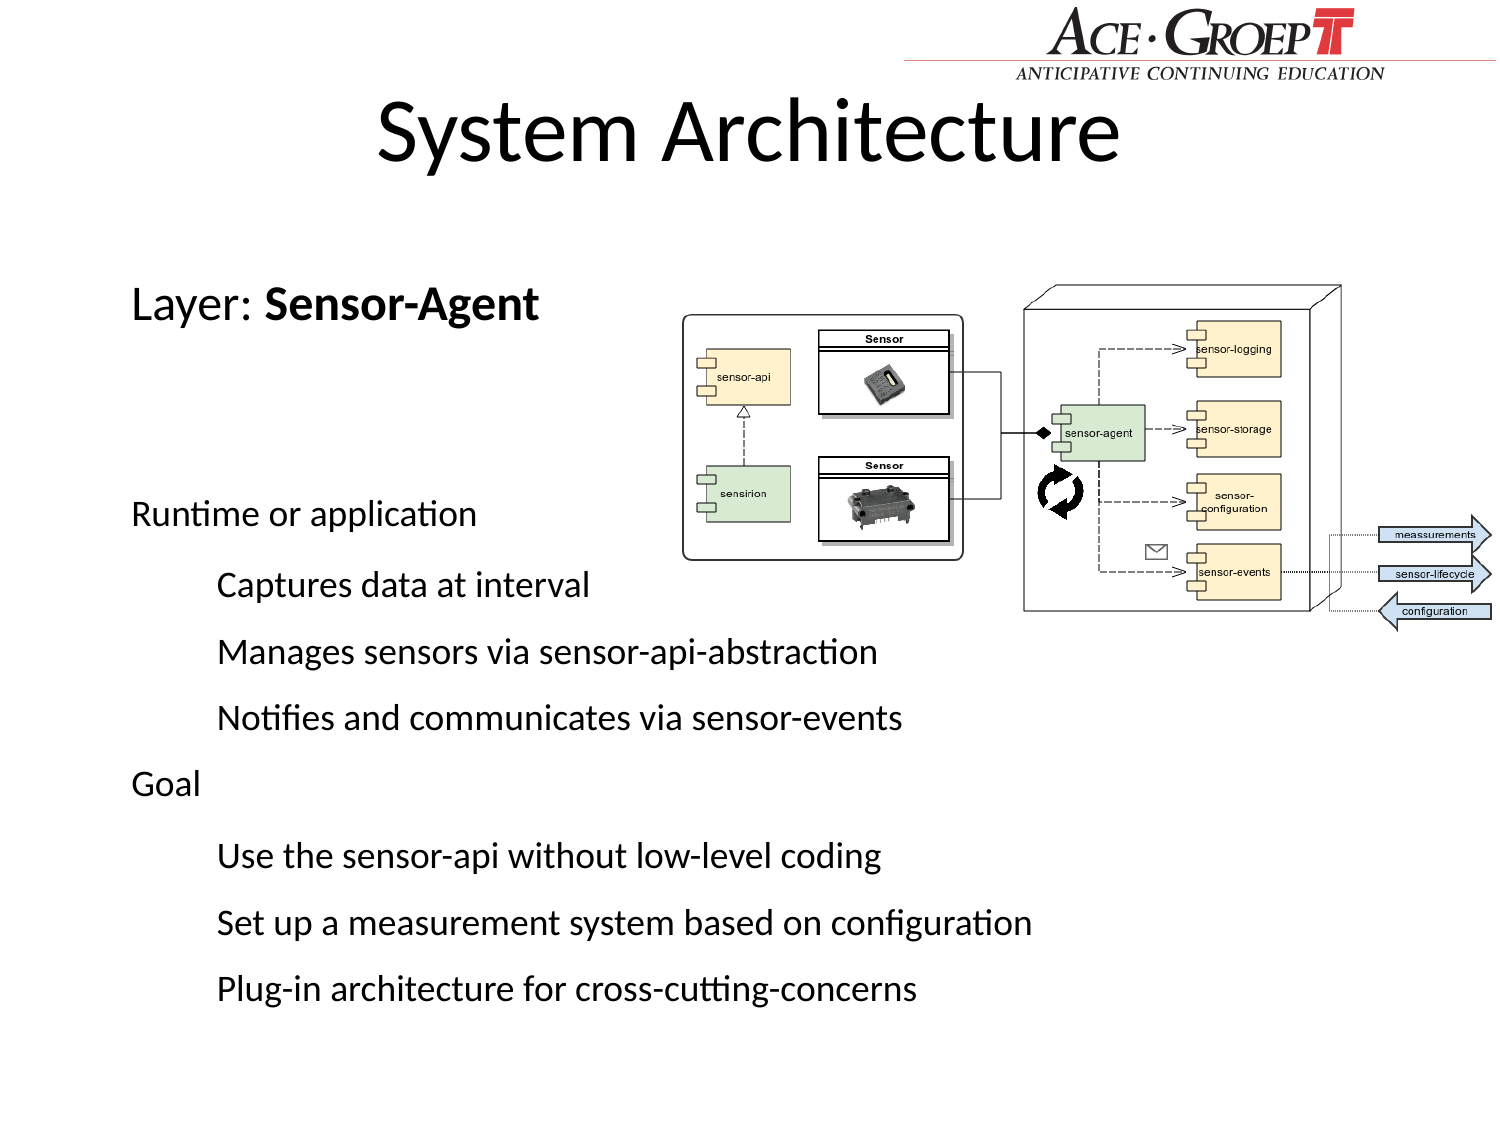

# System Architecture
Layer: Sensor-Agent
Runtime or application
Captures data at interval
Manages sensors via sensor-api-abstraction
Notifies and communicates via sensor-events
Goal
Use the sensor-api without low-level coding
Set up a measurement system based on configuration
Plug-in architecture for cross-cutting-concerns